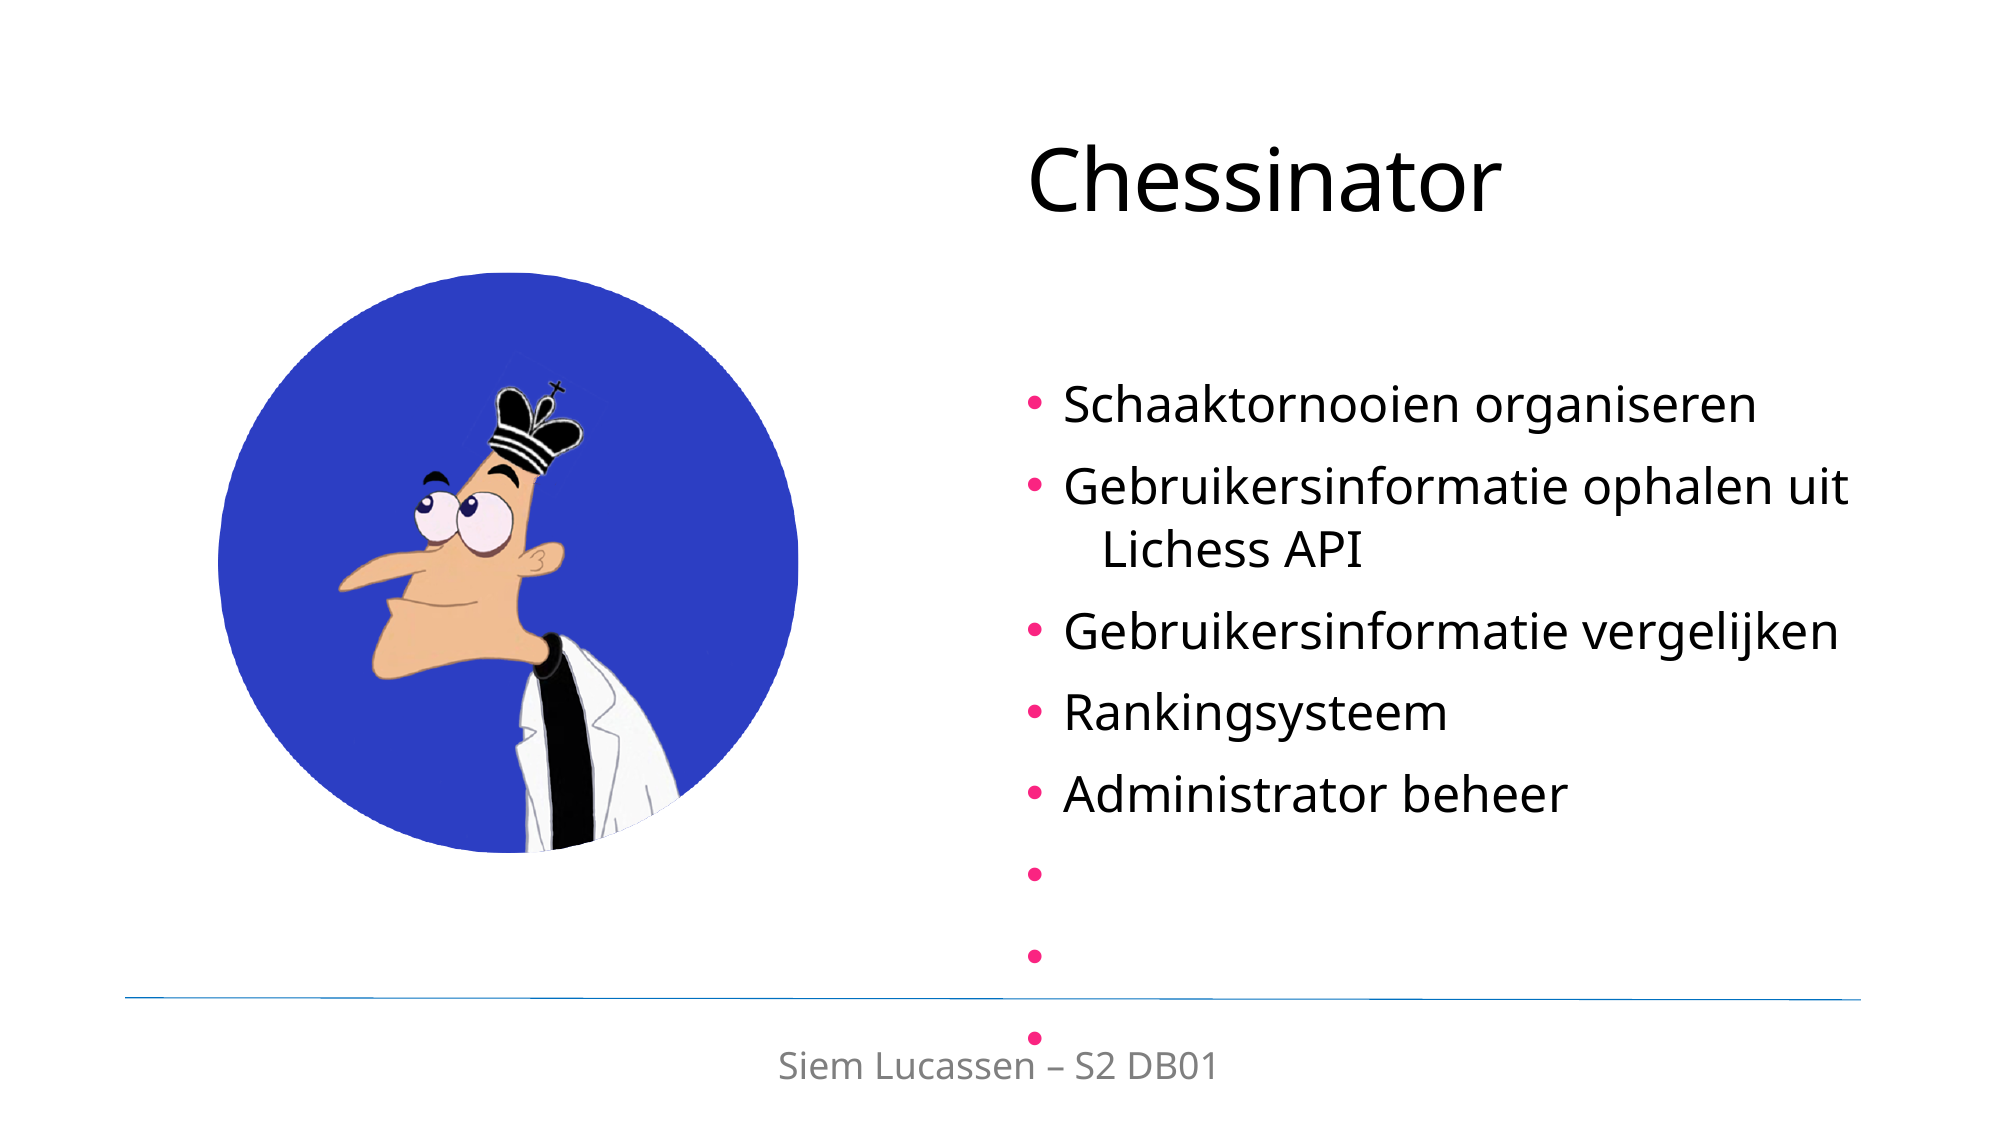

# Chessinator
Schaaktornooien organiseren
Gebruikersinformatie ophalen uit Lichess API
Gebruikersinformatie vergelijken
Rankingsysteem
Administrator beheer
Siem Lucassen – S2 DB01